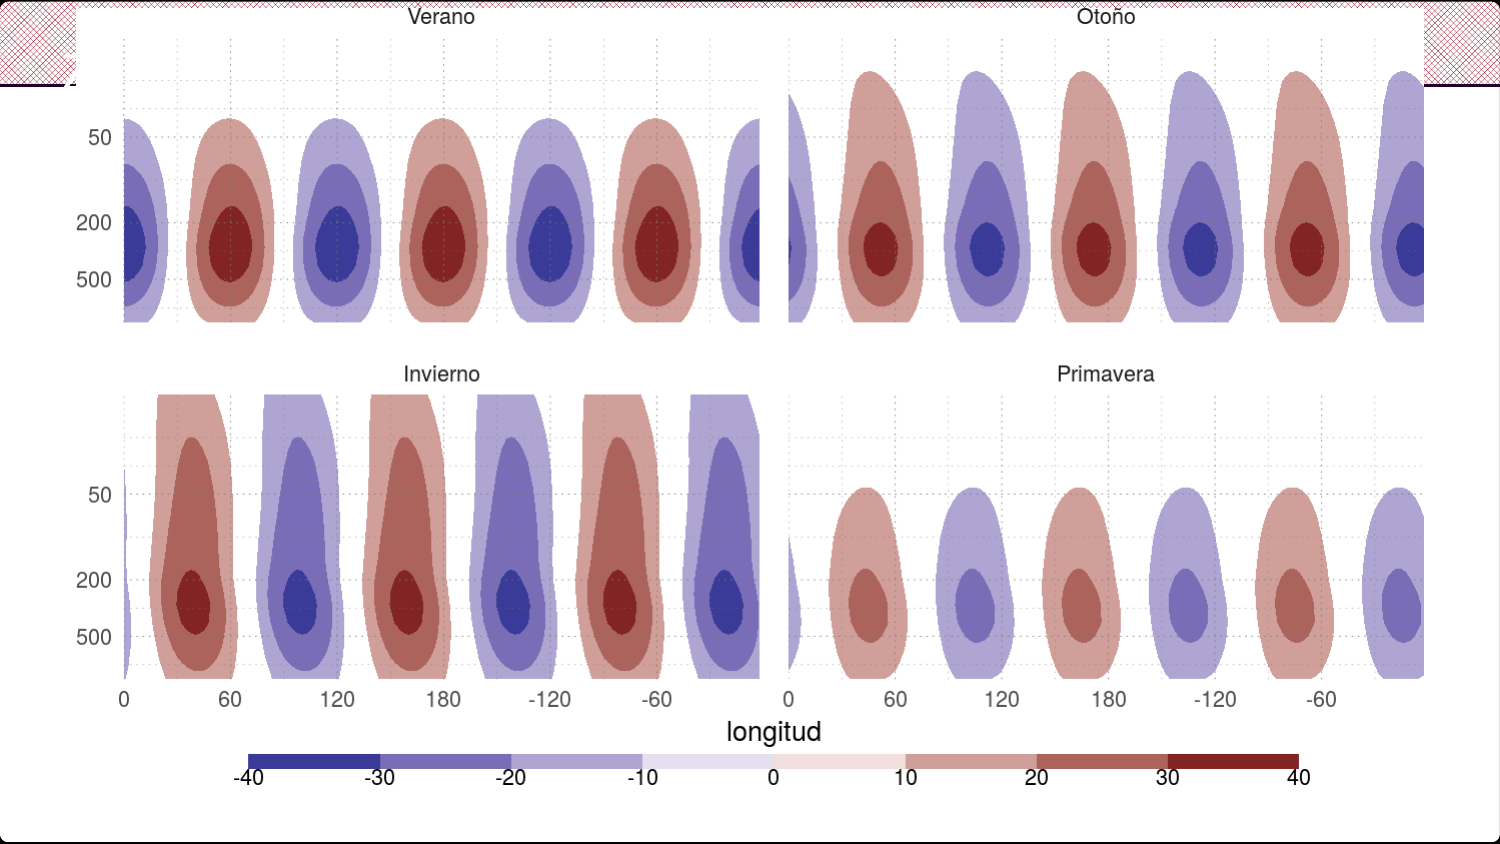

# ZQS3
Corte meridional en 60°S de la anomalía de geopotencial asociada a la QS3 en 300hPa.